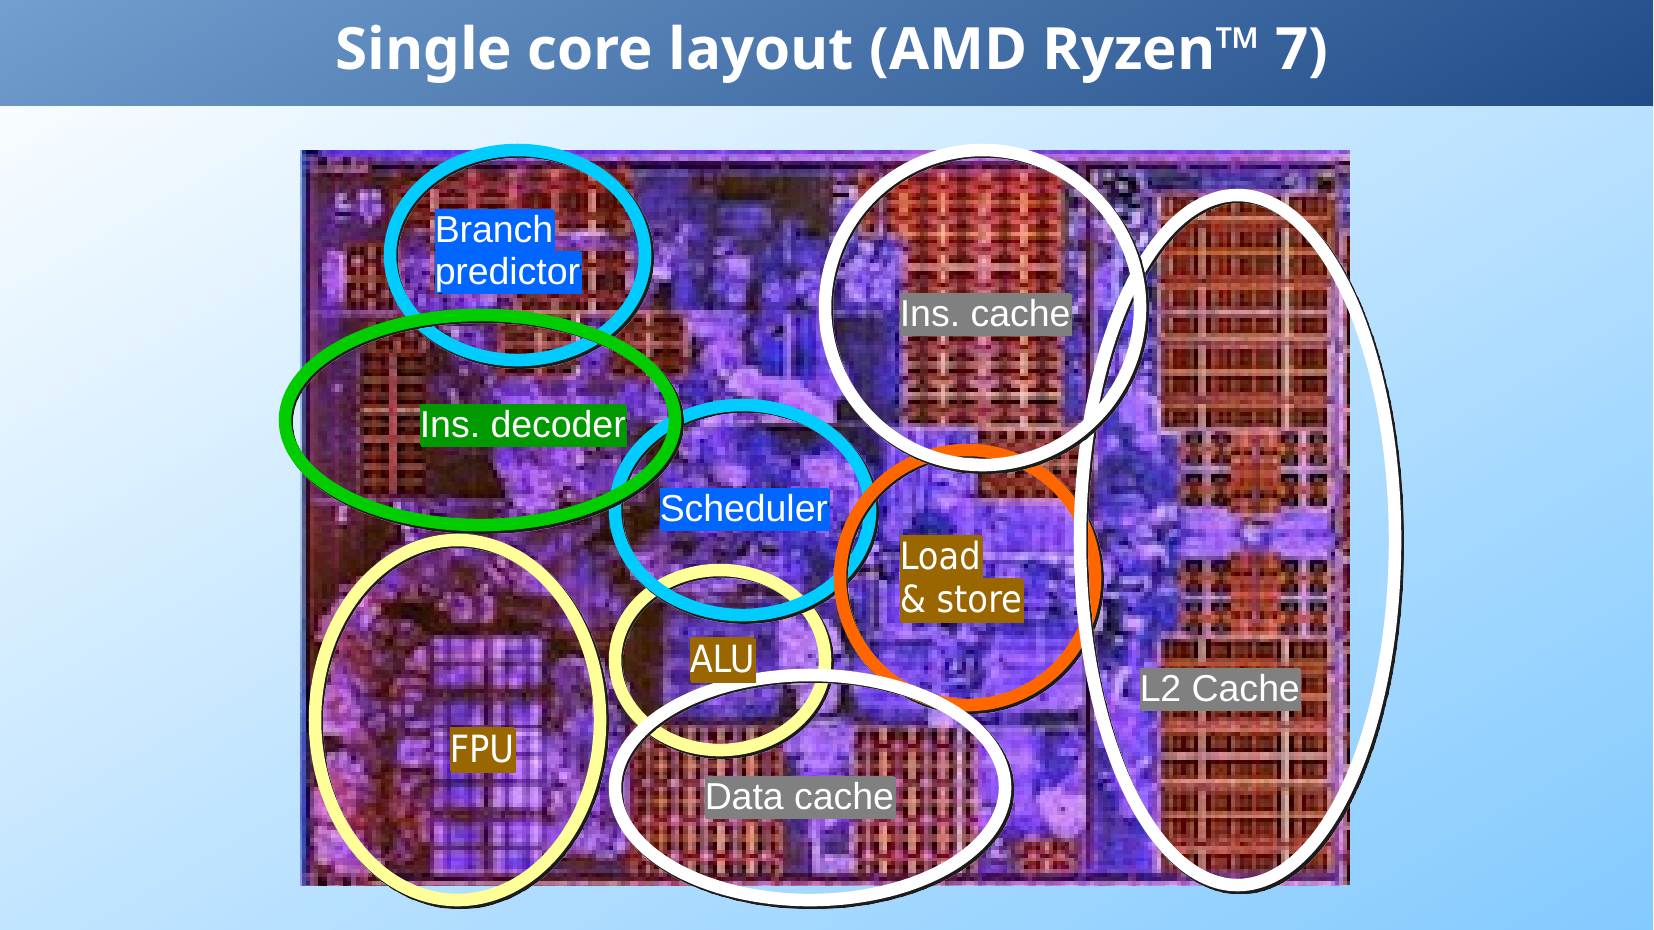

Single core layout (AMD Ryzen™ 7)
Branch
predictor
Ins. cache
Ins. decoder
Scheduler
Load
& store
ALU
L2 Cache
FPU
Data cache